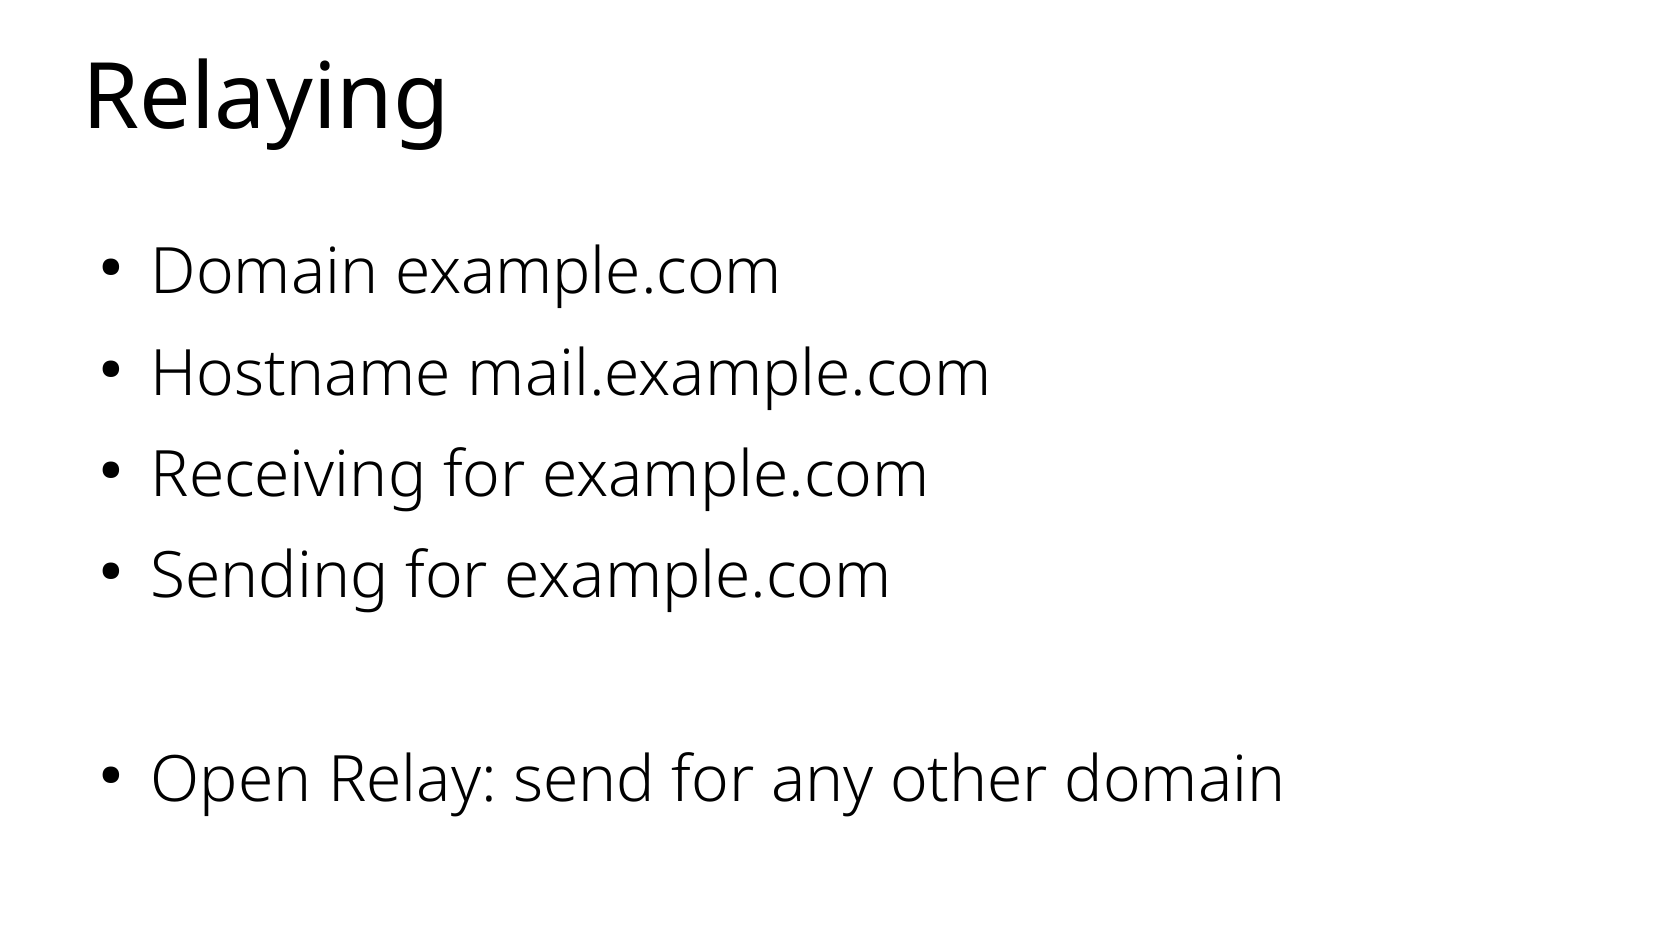

# Relaying
Domain example.com
Hostname mail.example.com
Receiving for example.com
Sending for example.com
Open Relay: send for any other domain